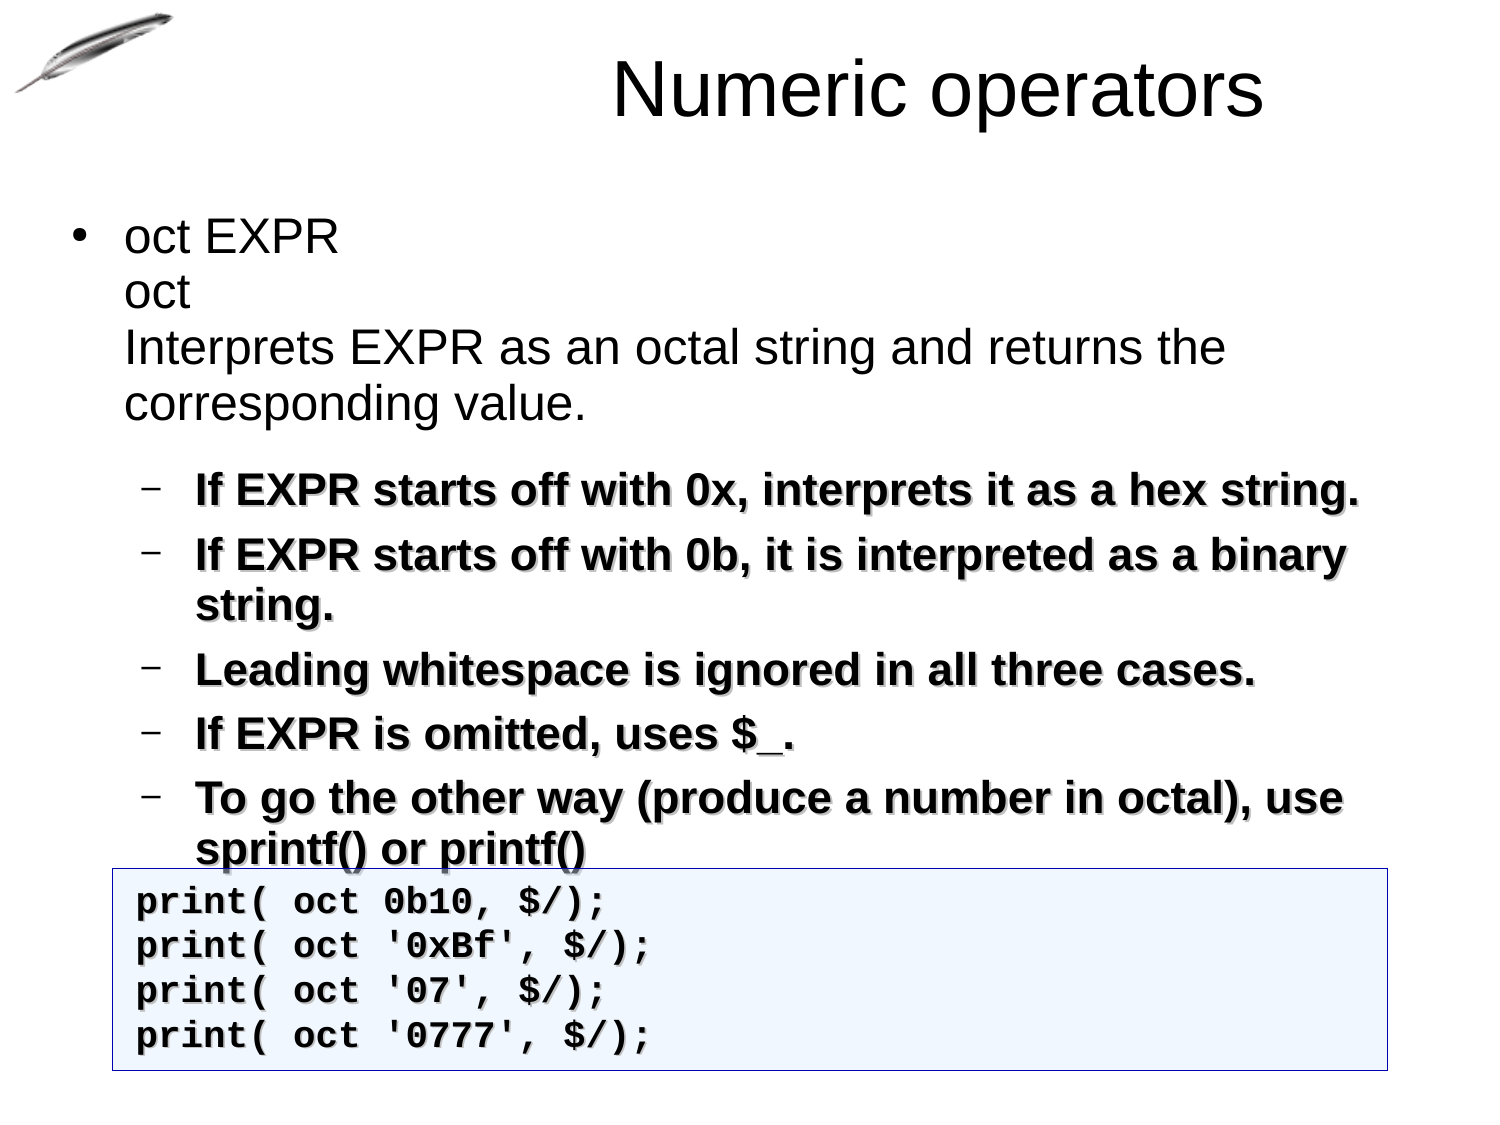

# Numeric operators
oct EXPR
oct
Interprets EXPR as an octal string and returns the corresponding value.
If EXPR starts off with 0x, interprets it as a hex string.
If EXPR starts off with 0b, it is interpreted as a binary string.
Leading whitespace is ignored in all three cases.
If EXPR is omitted, uses $_.
To go the other way (produce a number in octal), use sprintf() or printf()
print( oct 0b10, $/);
print( oct '0xBf', $/);
print( oct '07', $/);
print( oct '0777', $/);